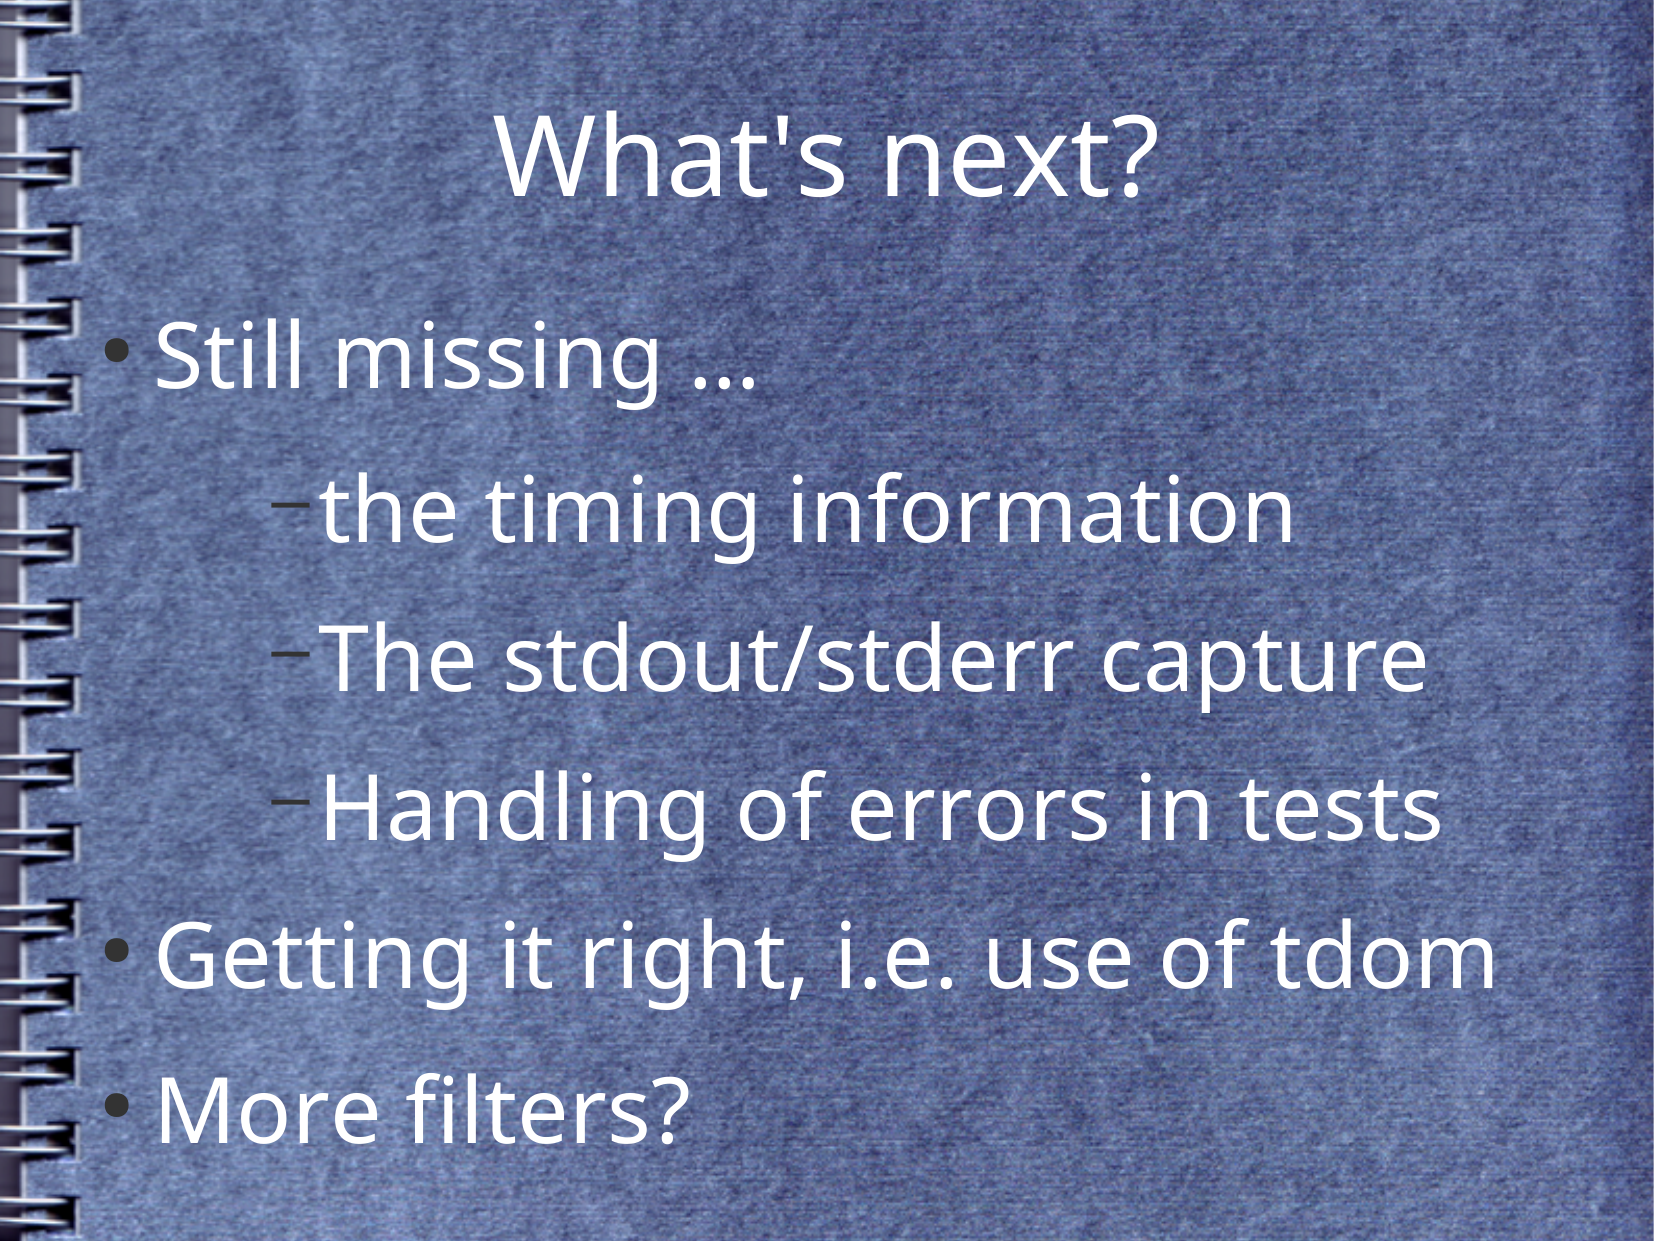

# What's next?
Still missing …
the timing information
The stdout/stderr capture
Handling of errors in tests
Getting it right, i.e. use of tdom
More filters?